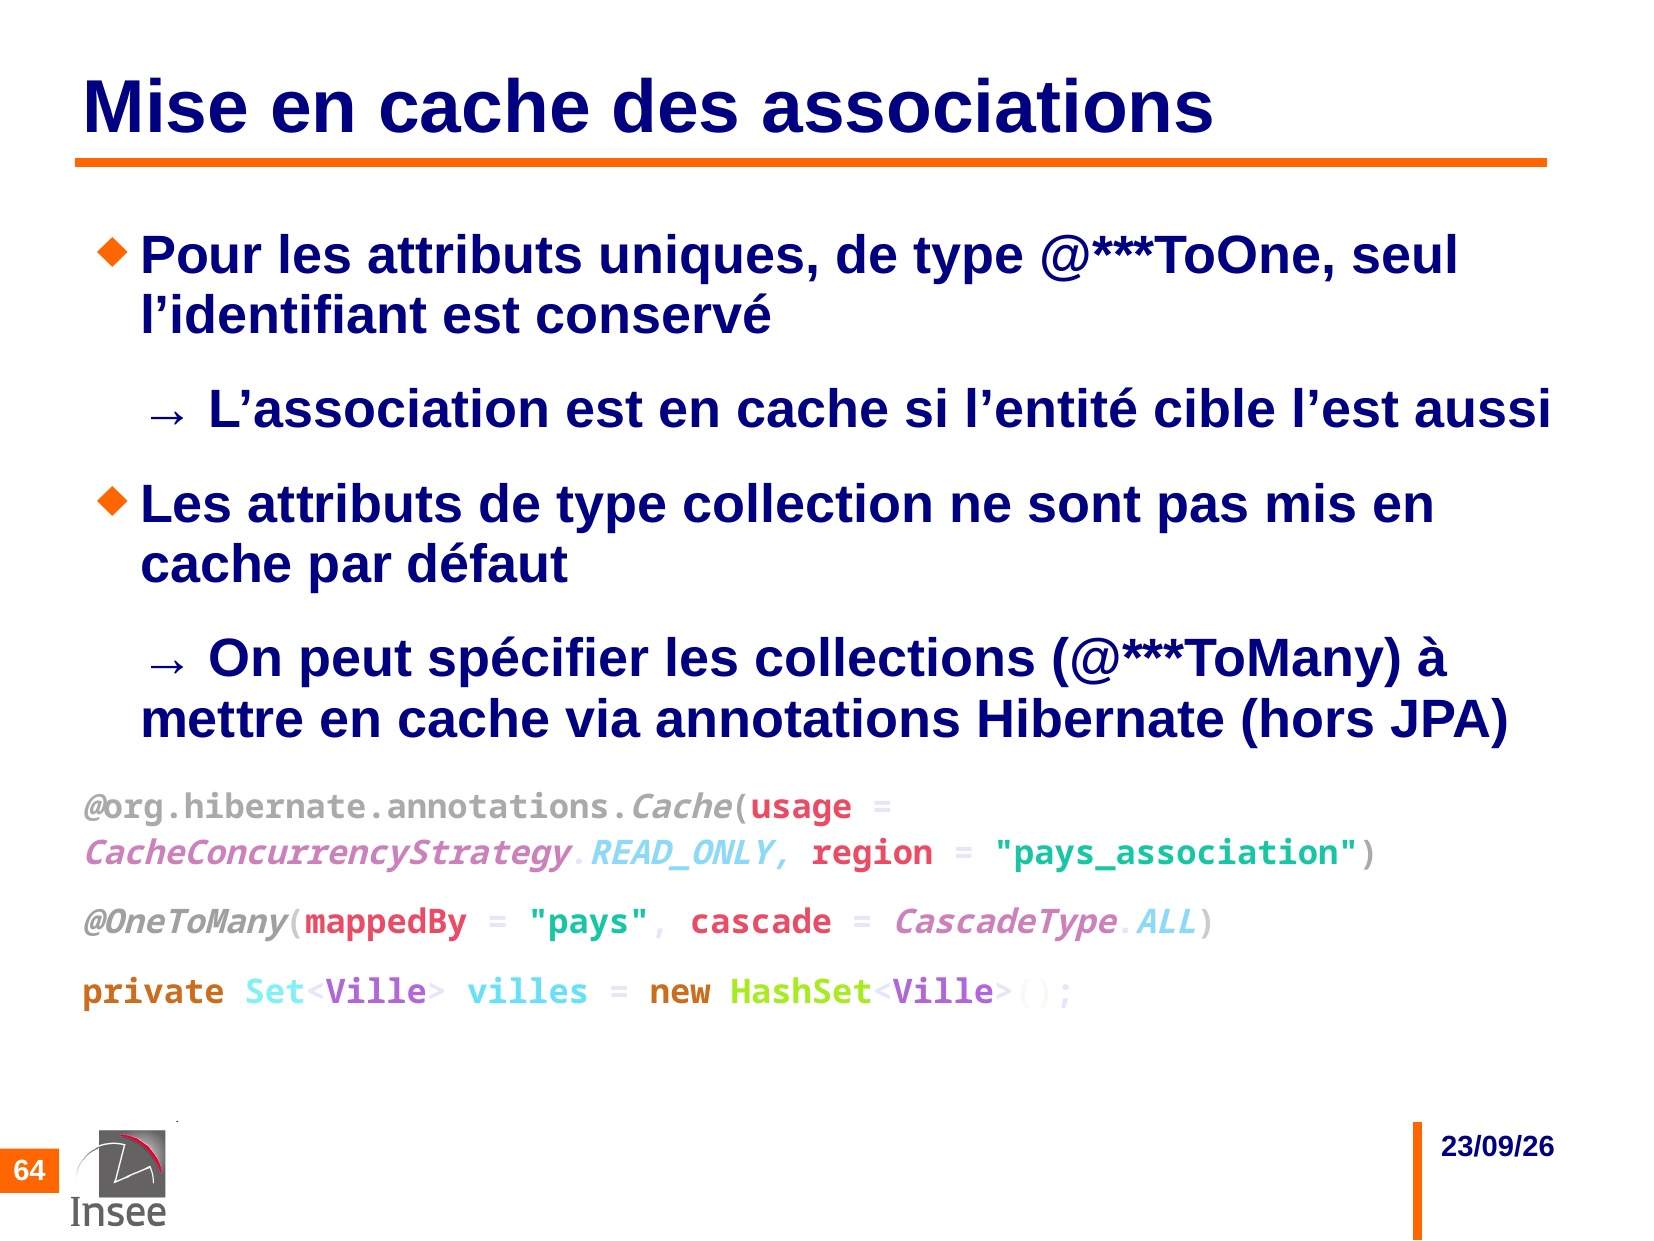

# Mise en cache des associations
Pour les attributs uniques, de type @***ToOne, seul l’identifiant est conservé
→ L’association est en cache si l’entité cible l’est aussi
Les attributs de type collection ne sont pas mis en cache par défaut
→ On peut spécifier les collections (@***ToMany) à mettre en cache via annotations Hibernate (hors JPA)
@org.hibernate.annotations.Cache(usage = CacheConcurrencyStrategy.READ_ONLY, region = "pays_association")
@OneToMany(mappedBy = "pays", cascade = CascadeType.ALL)
private Set<Ville> villes = new HashSet<Ville>();
64